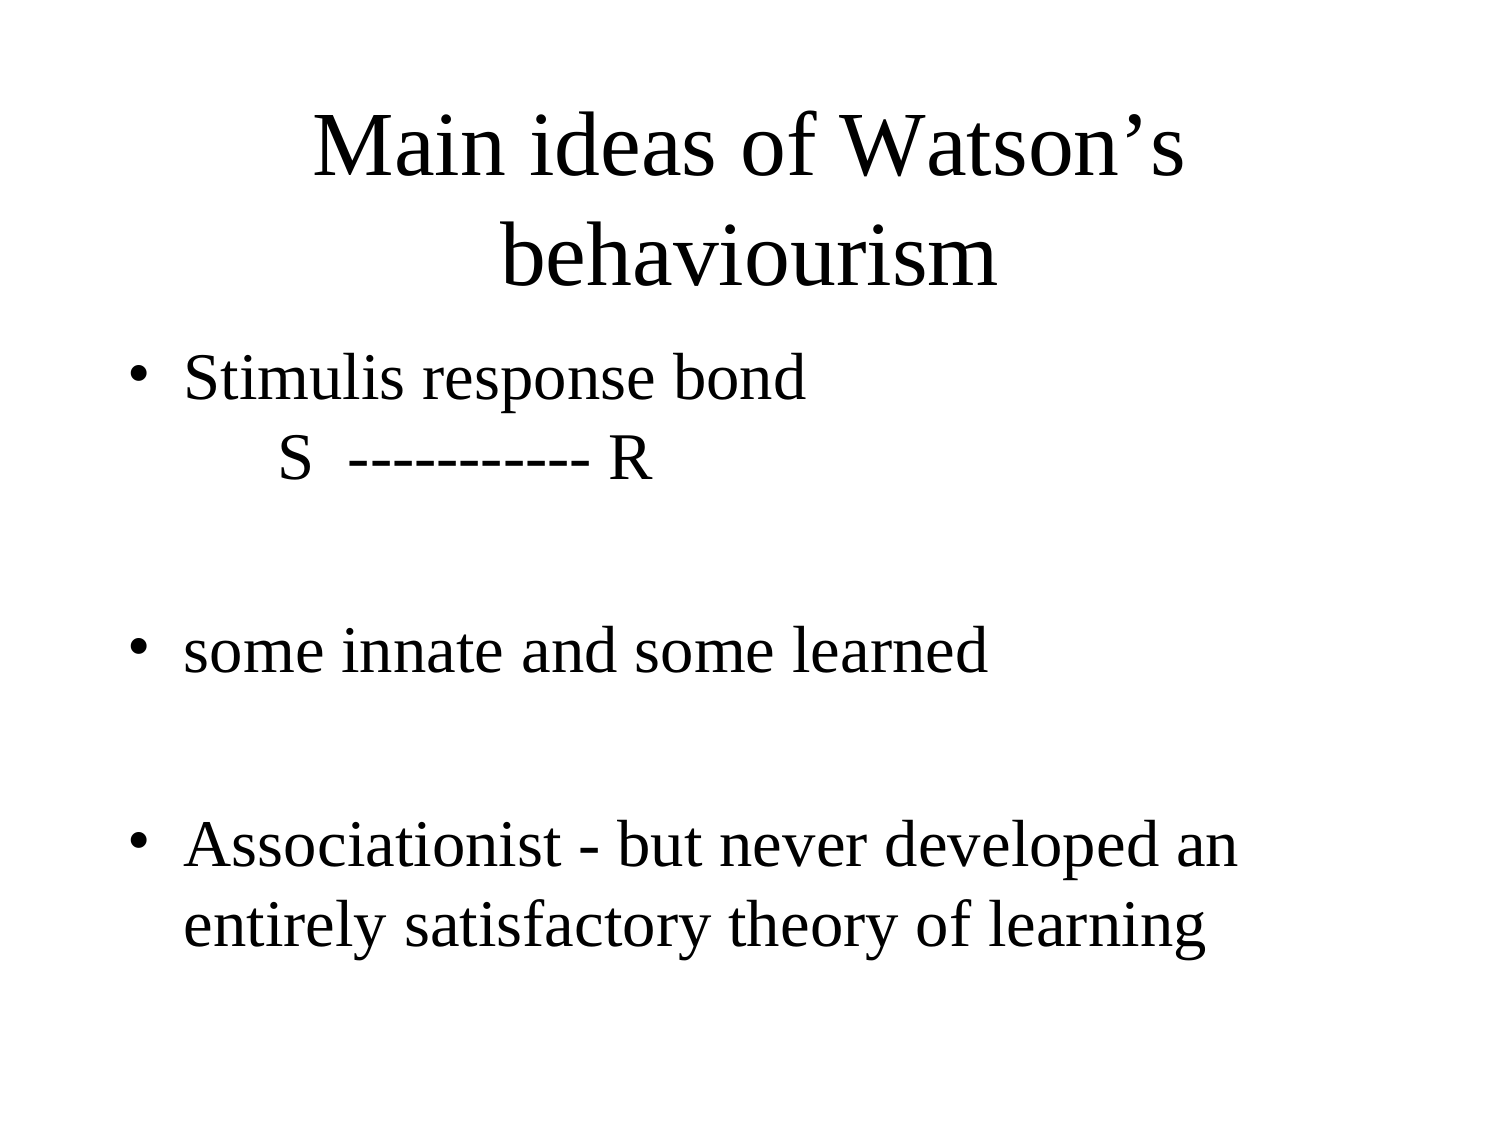

# Main ideas of Watson’s behaviourism
Stimulis response bond					S ----------- R
some innate and some learned
Associationist - but never developed an entirely satisfactory theory of learning